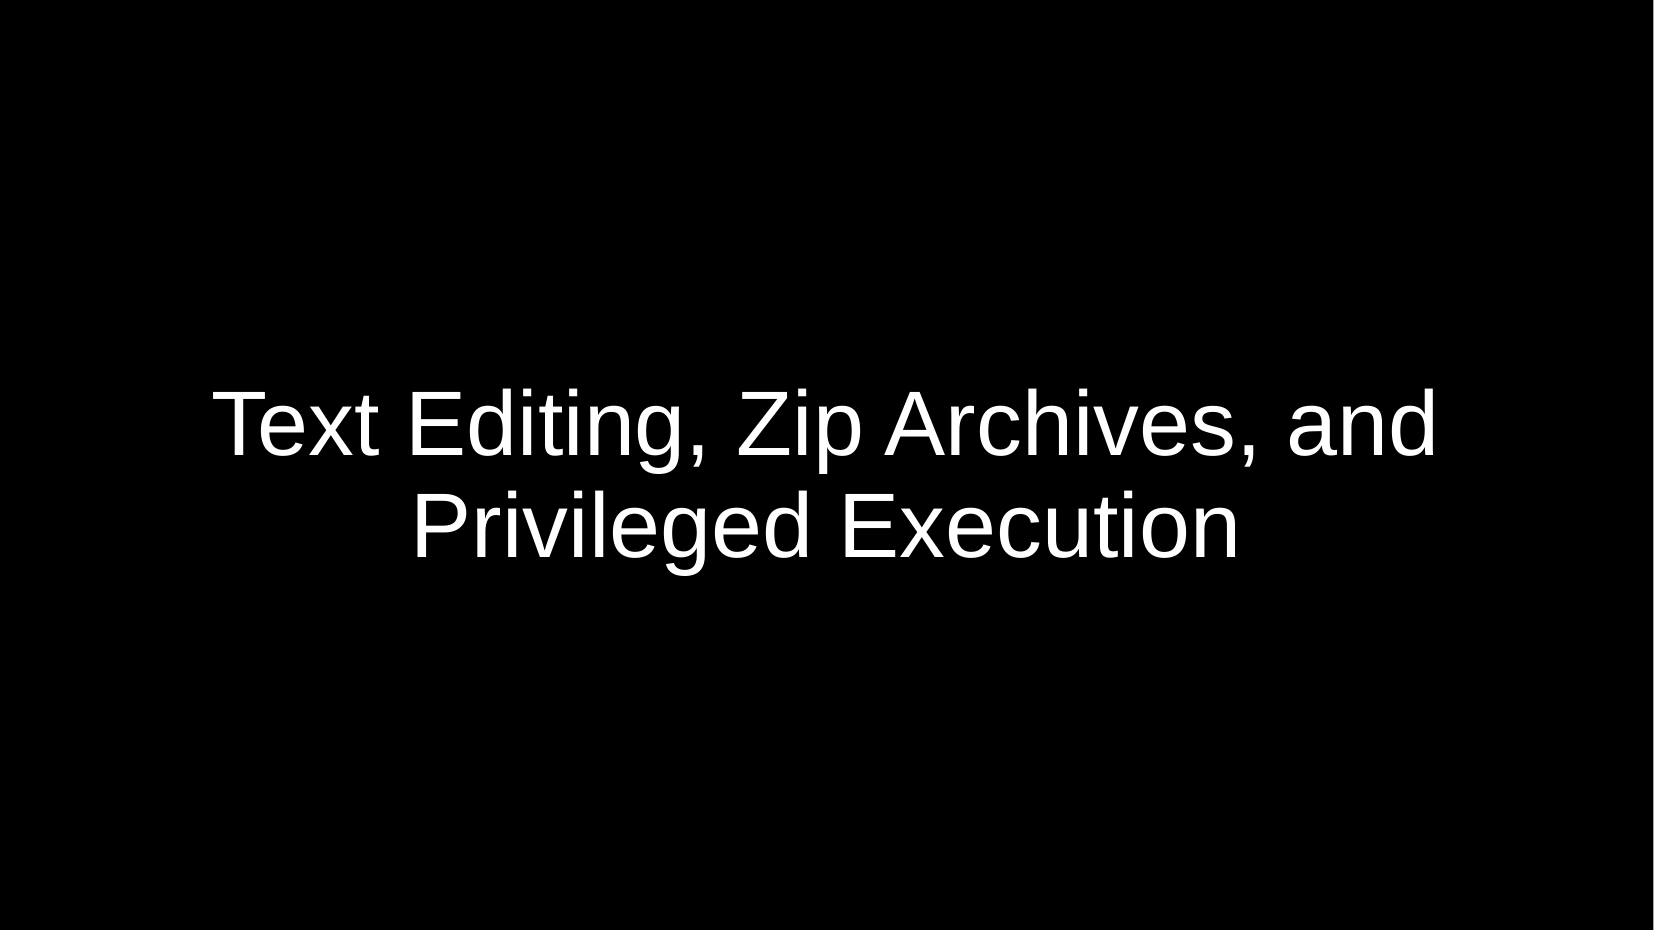

# Text Editing, Zip Archives, and Privileged Execution